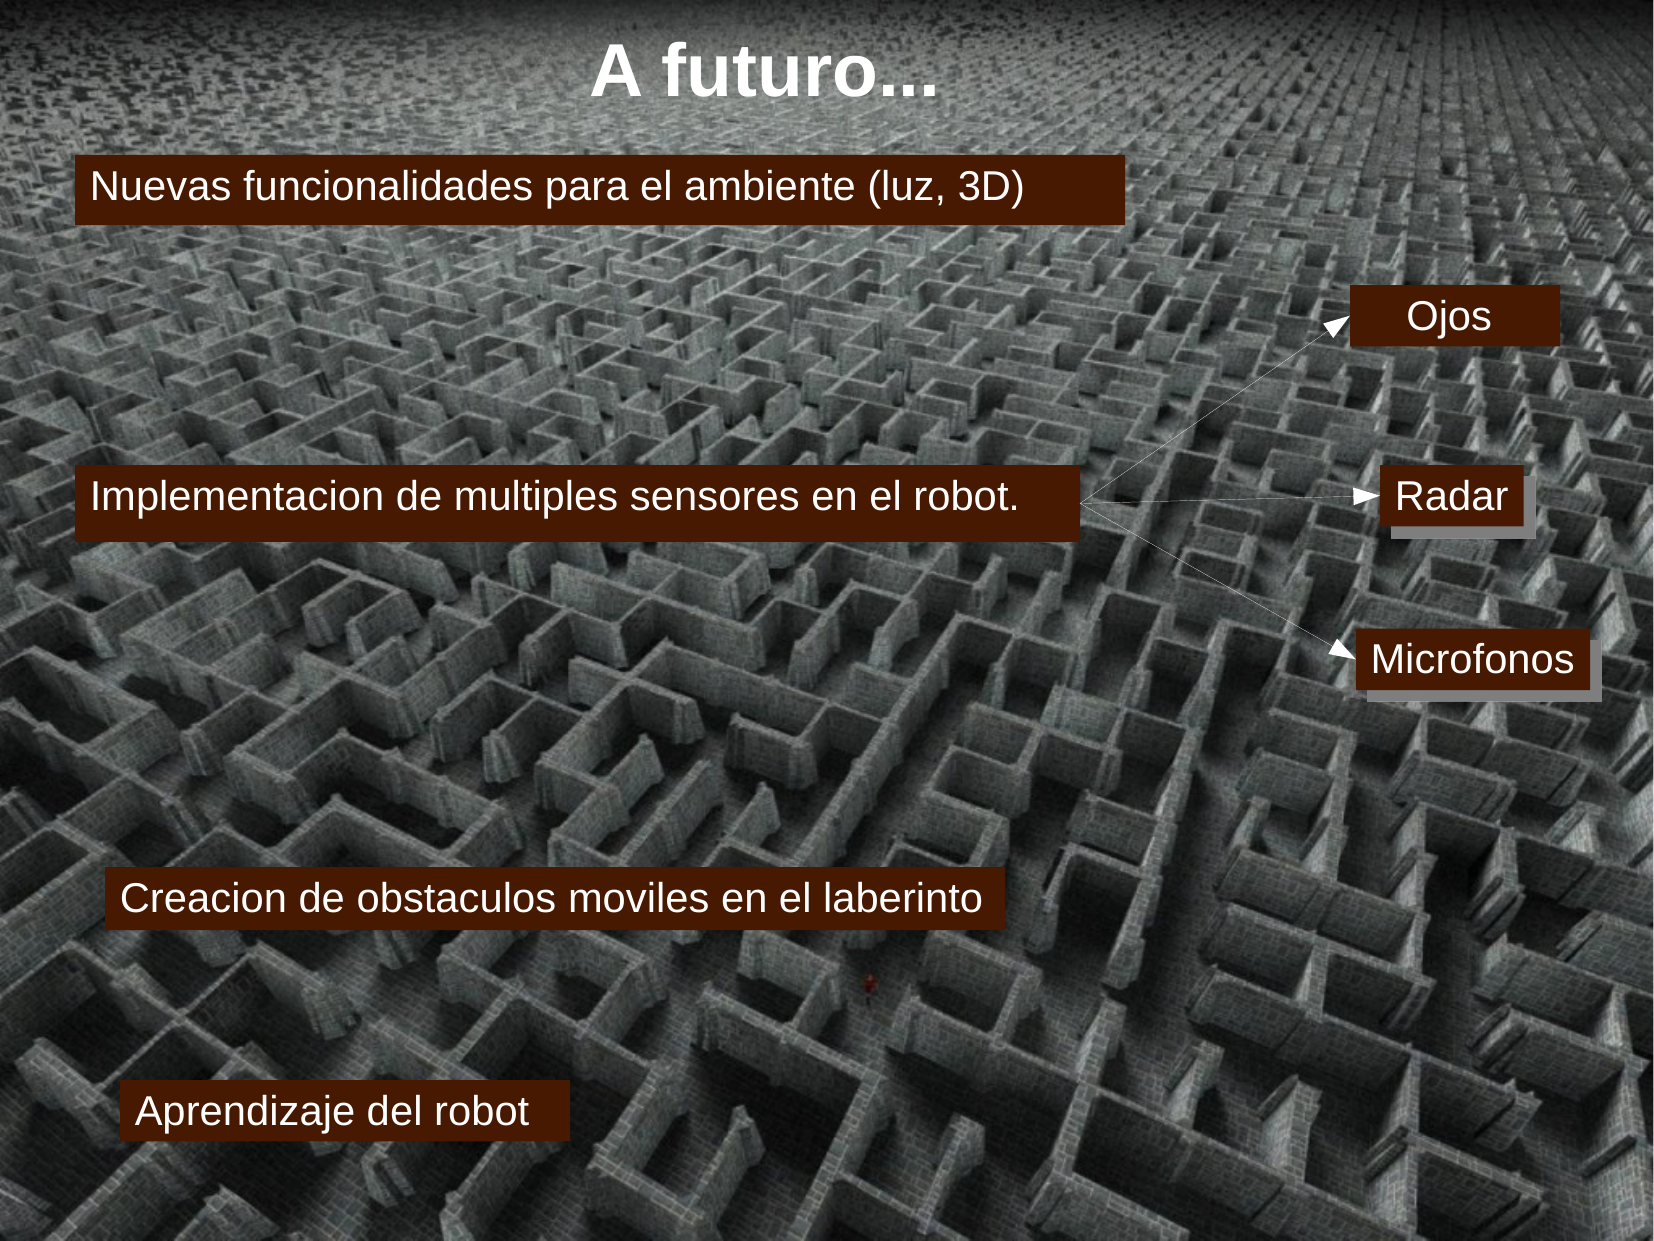

A futuro...
Nuevas funcionalidades para el ambiente (luz, 3D)
Ojos
Implementacion de multiples sensores en el robot.
Radar
Microfonos
Creacion de obstaculos moviles en el laberinto
Aprendizaje del robot